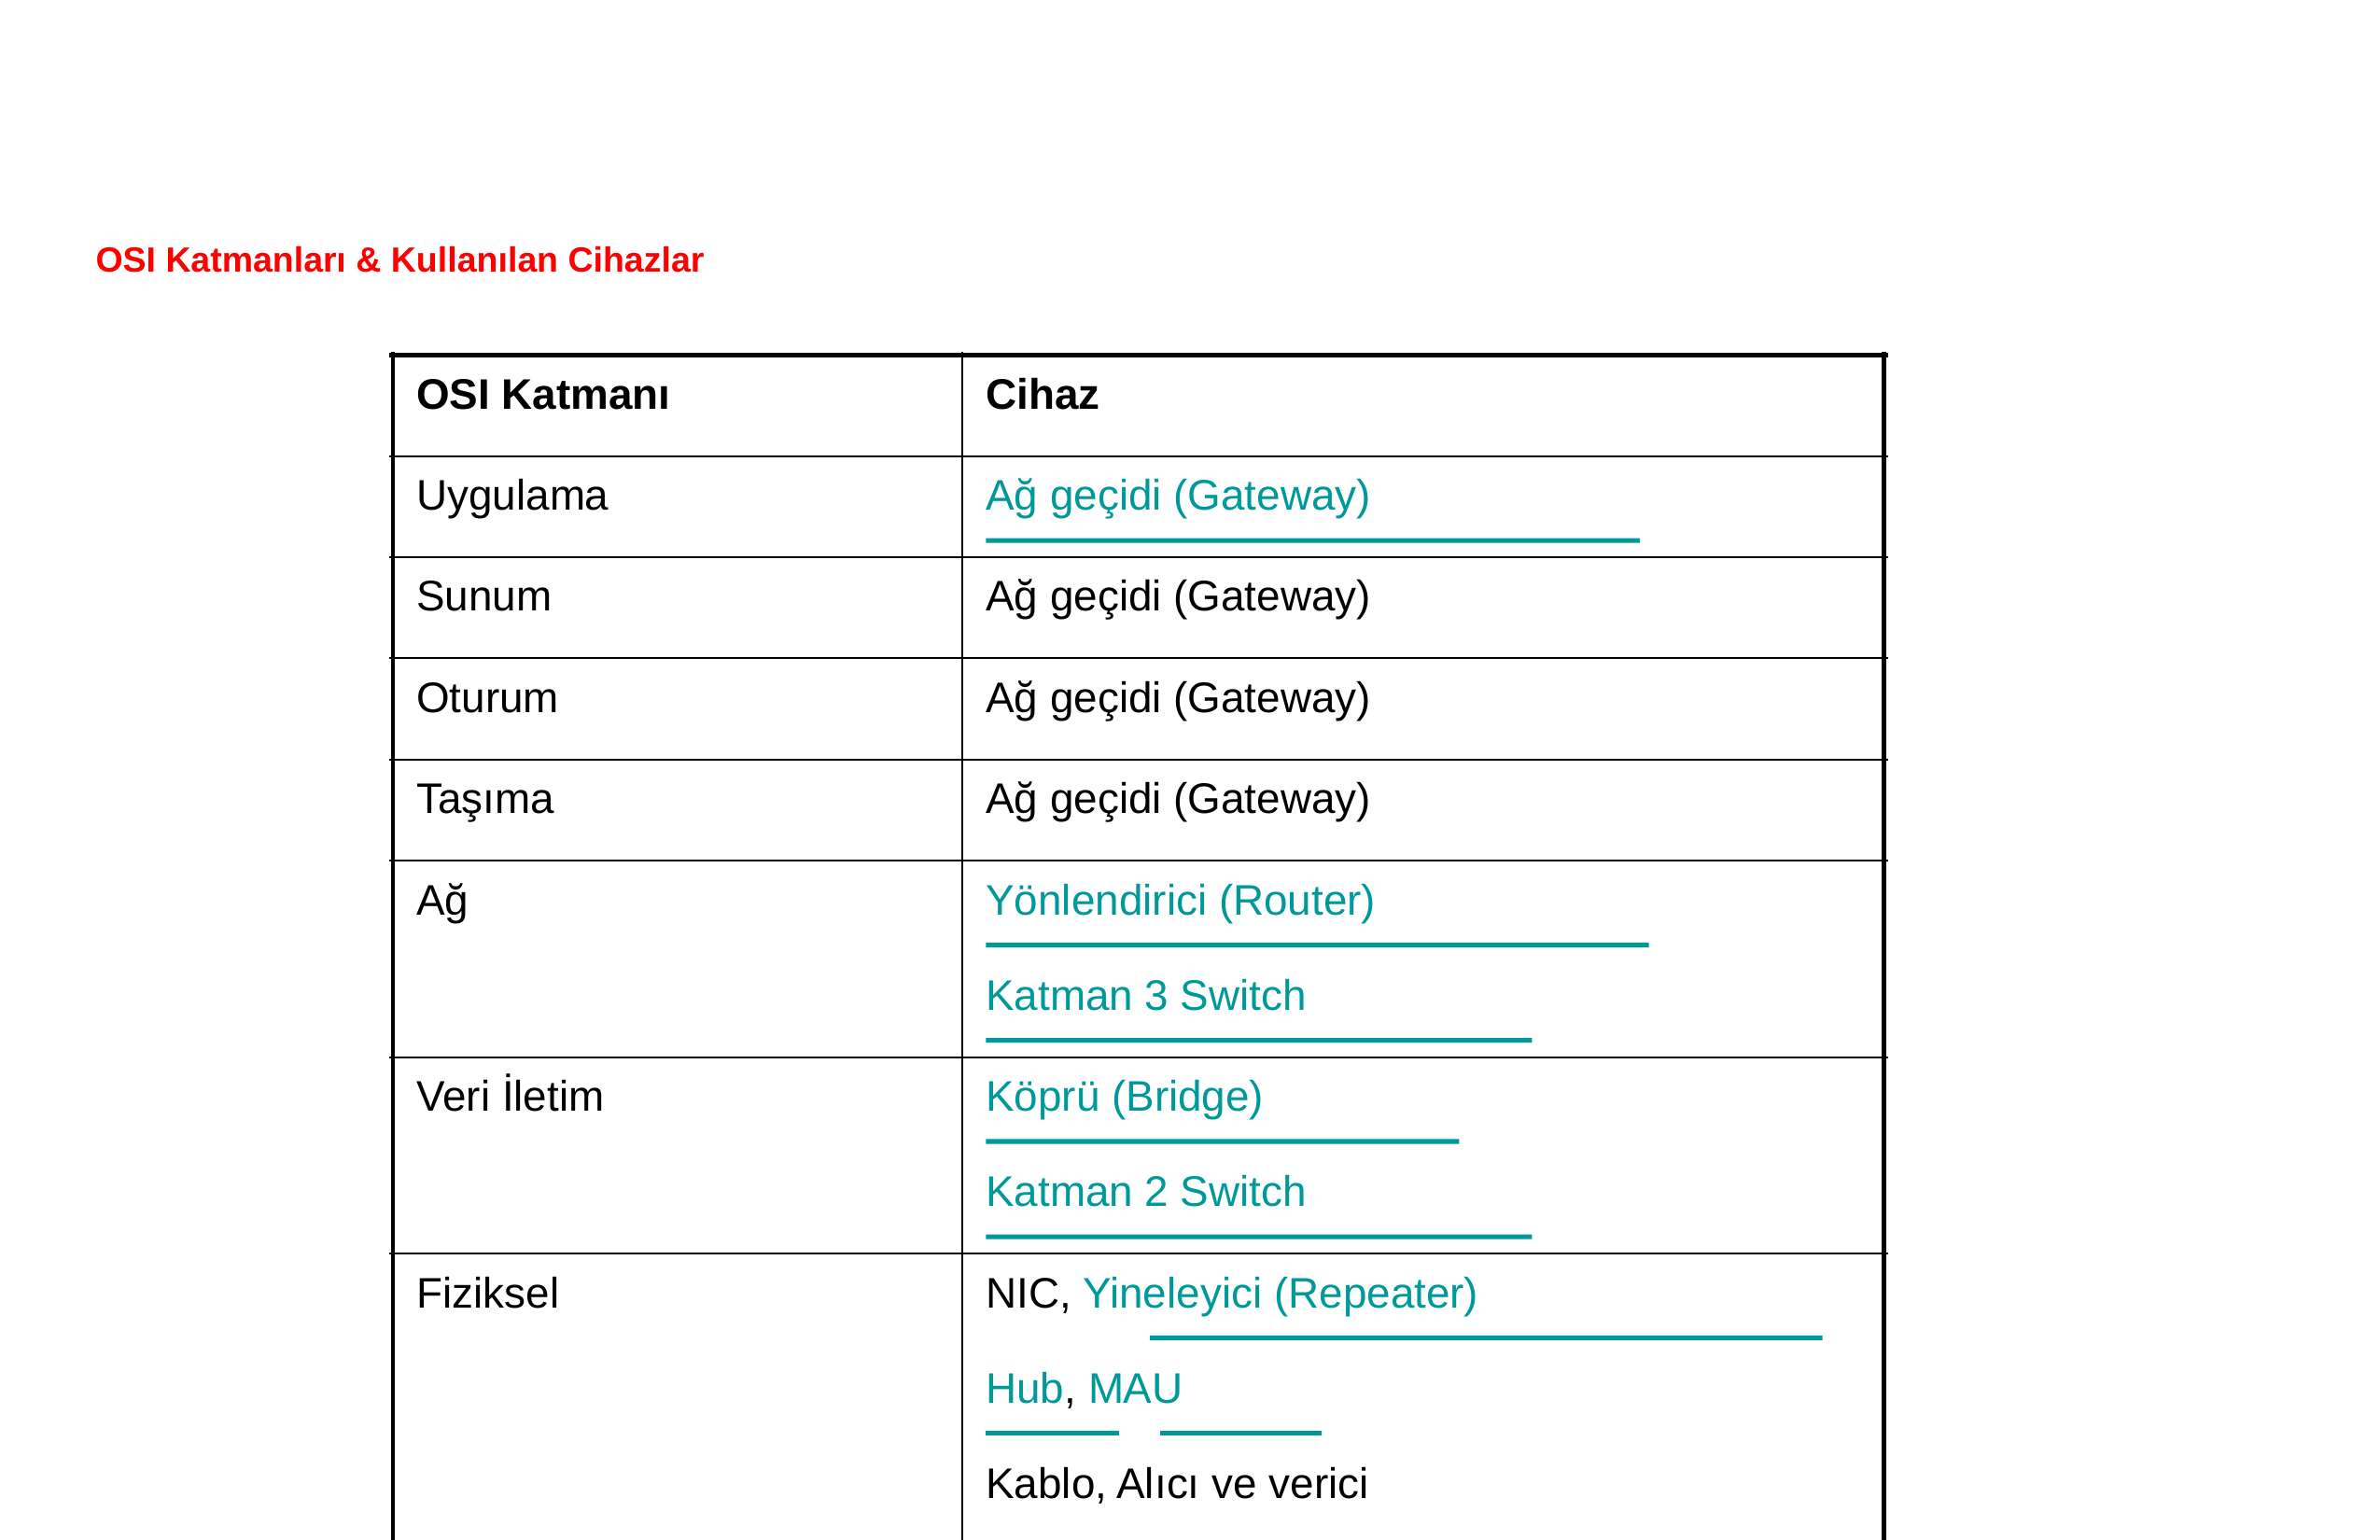

OSI Katmanları & Kullanılan Cihazlar
OSI Katmanı
Cihaz
Uygulama
Ağ geçidi (Gateway)
Sunum
Ağ geçidi (Gateway)
Oturum
Ağ geçidi (Gateway)
Taşıma
Ağ geçidi (Gateway)
Ağ
Yönlendirici (Router)
Katman 3 Switch
Veri İletim
Köprü (Bridge)
Katman 2 Switch
Fiziksel
NIC, Yineleyici (Repeater)
Hub, MAU
Kablo, Alıcı ve verici